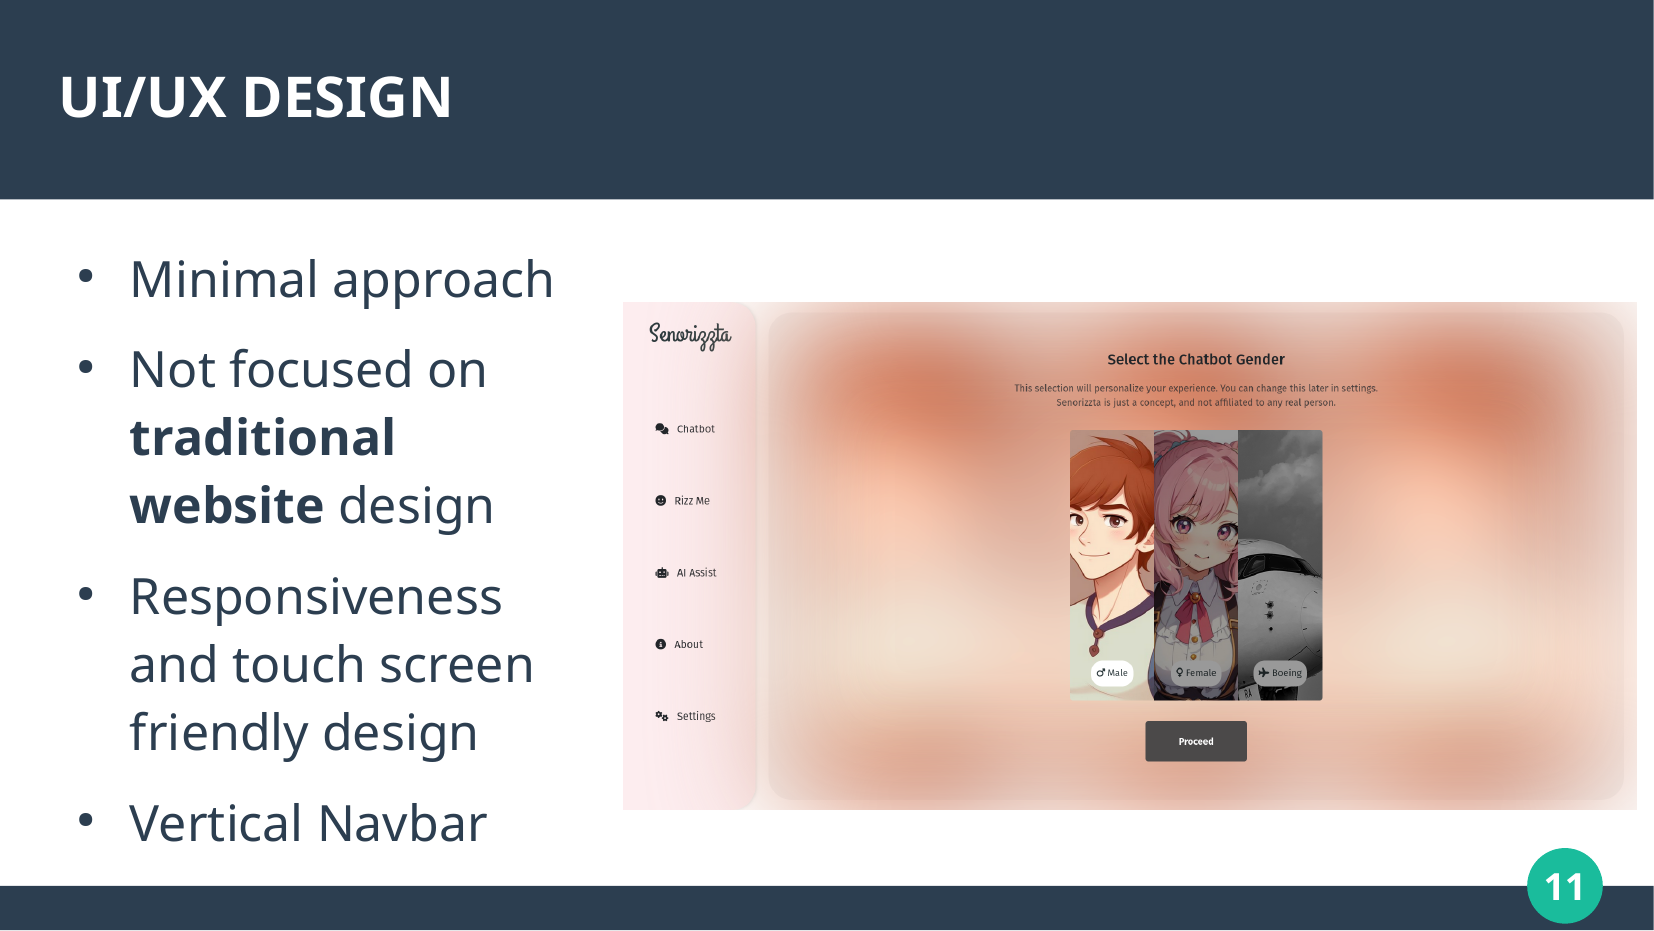

# UI/UX DESIGN
Minimal approach
Not focused on traditional website design
Responsiveness and touch screen friendly design
Vertical Navbar